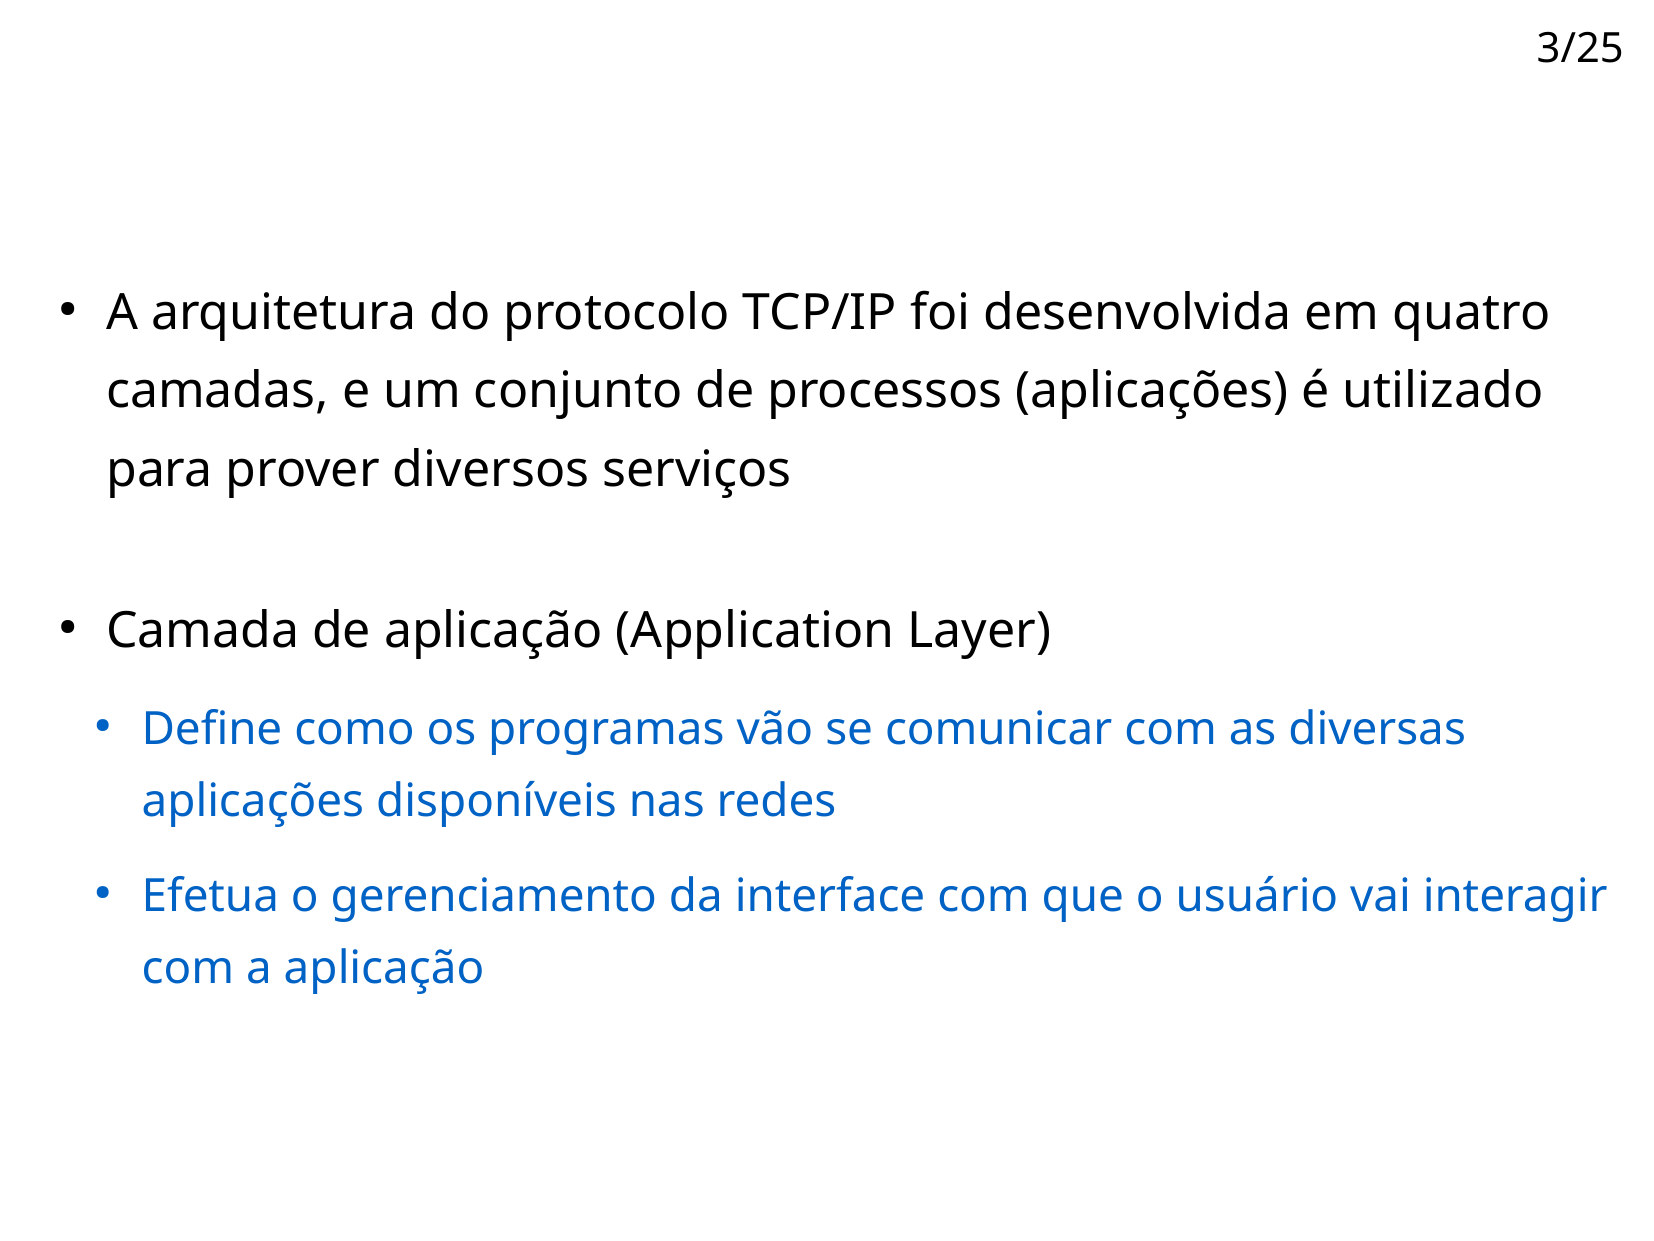

3
#
A arquitetura do protocolo TCP/IP foi desenvolvida em quatro camadas, e um conjunto de processos (aplicações) é utilizado para prover diversos serviços
Camada de aplicação (Application Layer)
Define como os programas vão se comunicar com as diversas aplicações disponíveis nas redes
Efetua o gerenciamento da interface com que o usuário vai interagir com a aplicação